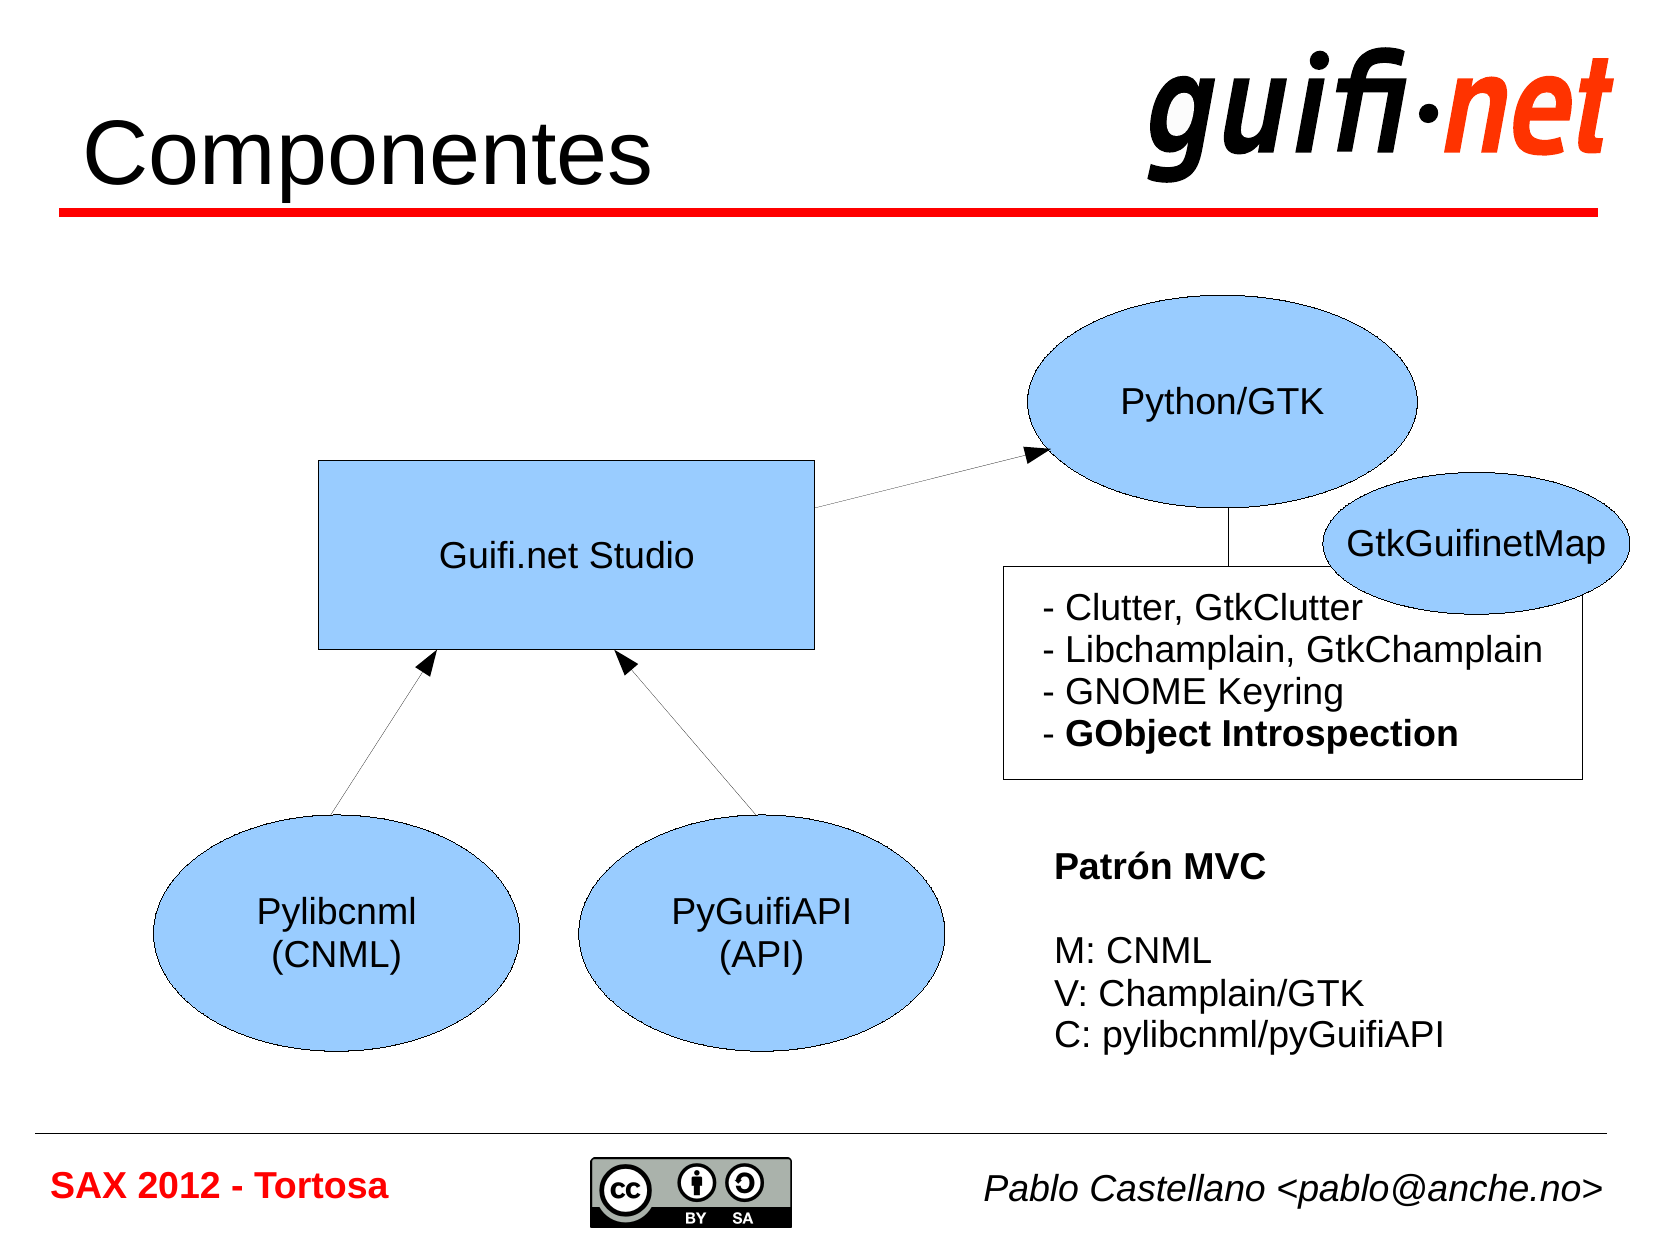

# Componentes
Python/GTK
Guifi.net Studio
GtkGuifinetMap
- Clutter, GtkClutter
- Libchamplain, GtkChamplain
- GNOME Keyring
- GObject Introspection
Pylibcnml
(CNML)
PyGuifiAPI
(API)
Patrón MVC
M: CNML
V: Champlain/GTK
C: pylibcnml/pyGuifiAPI
SAX 2012 - Tortosa
Pablo Castellano <pablo@anche.no>